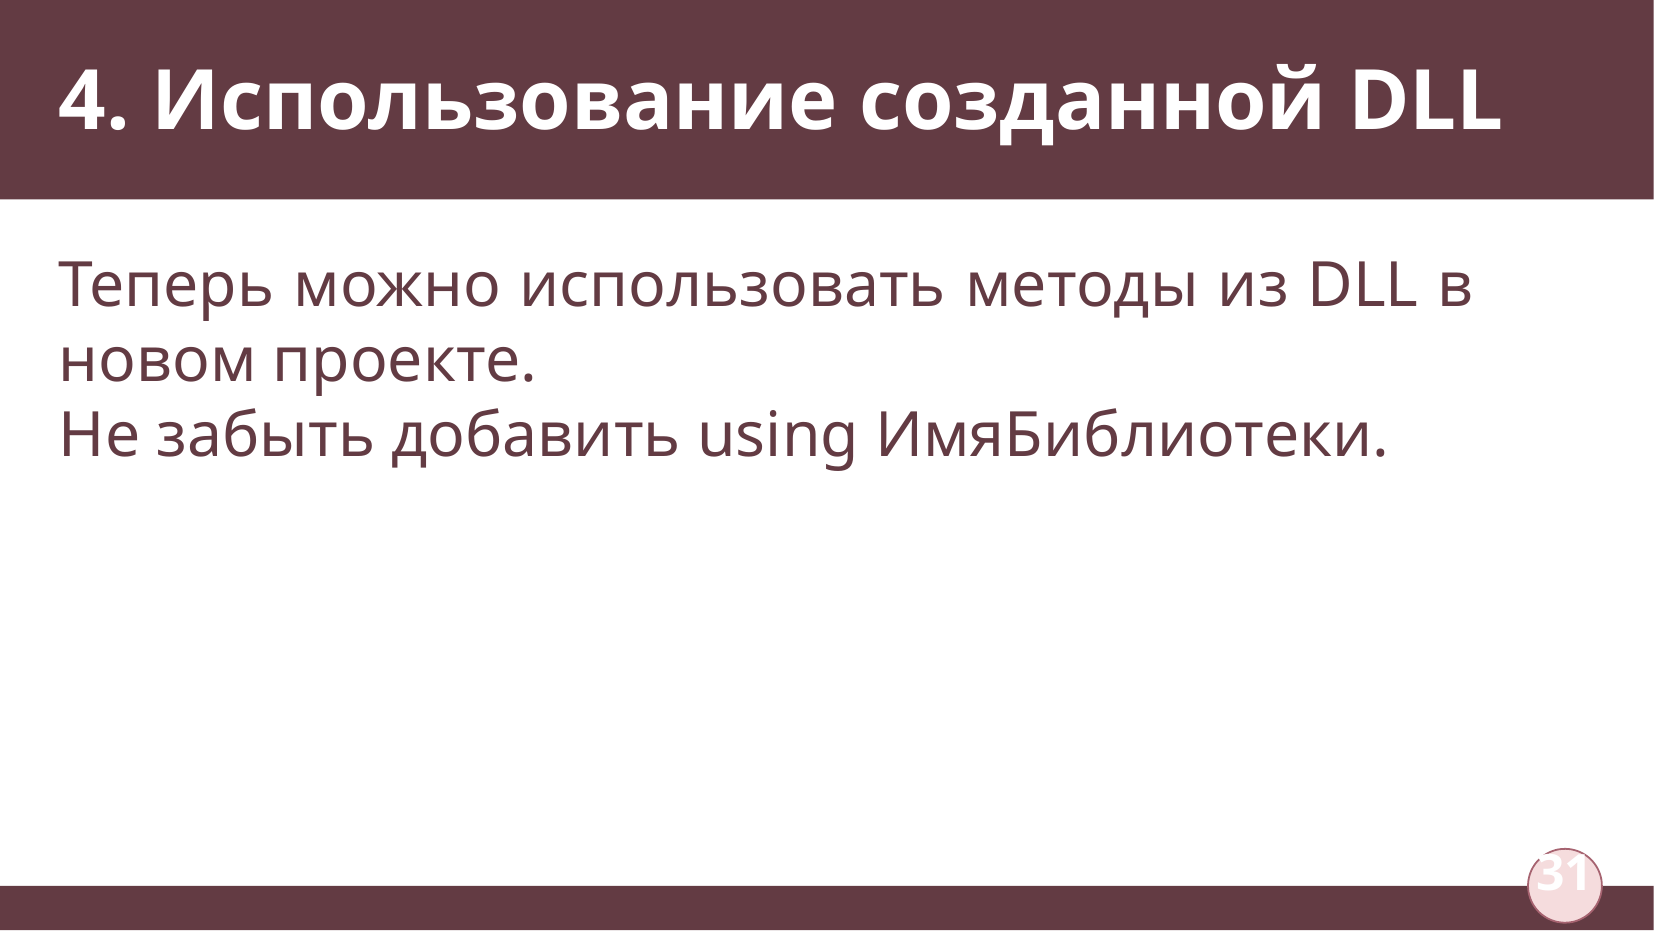

# 4. Использование созданной DLL
Теперь можно использовать методы из DLL в новом проекте.
Не забыть добавить using ИмяБиблиотеки.